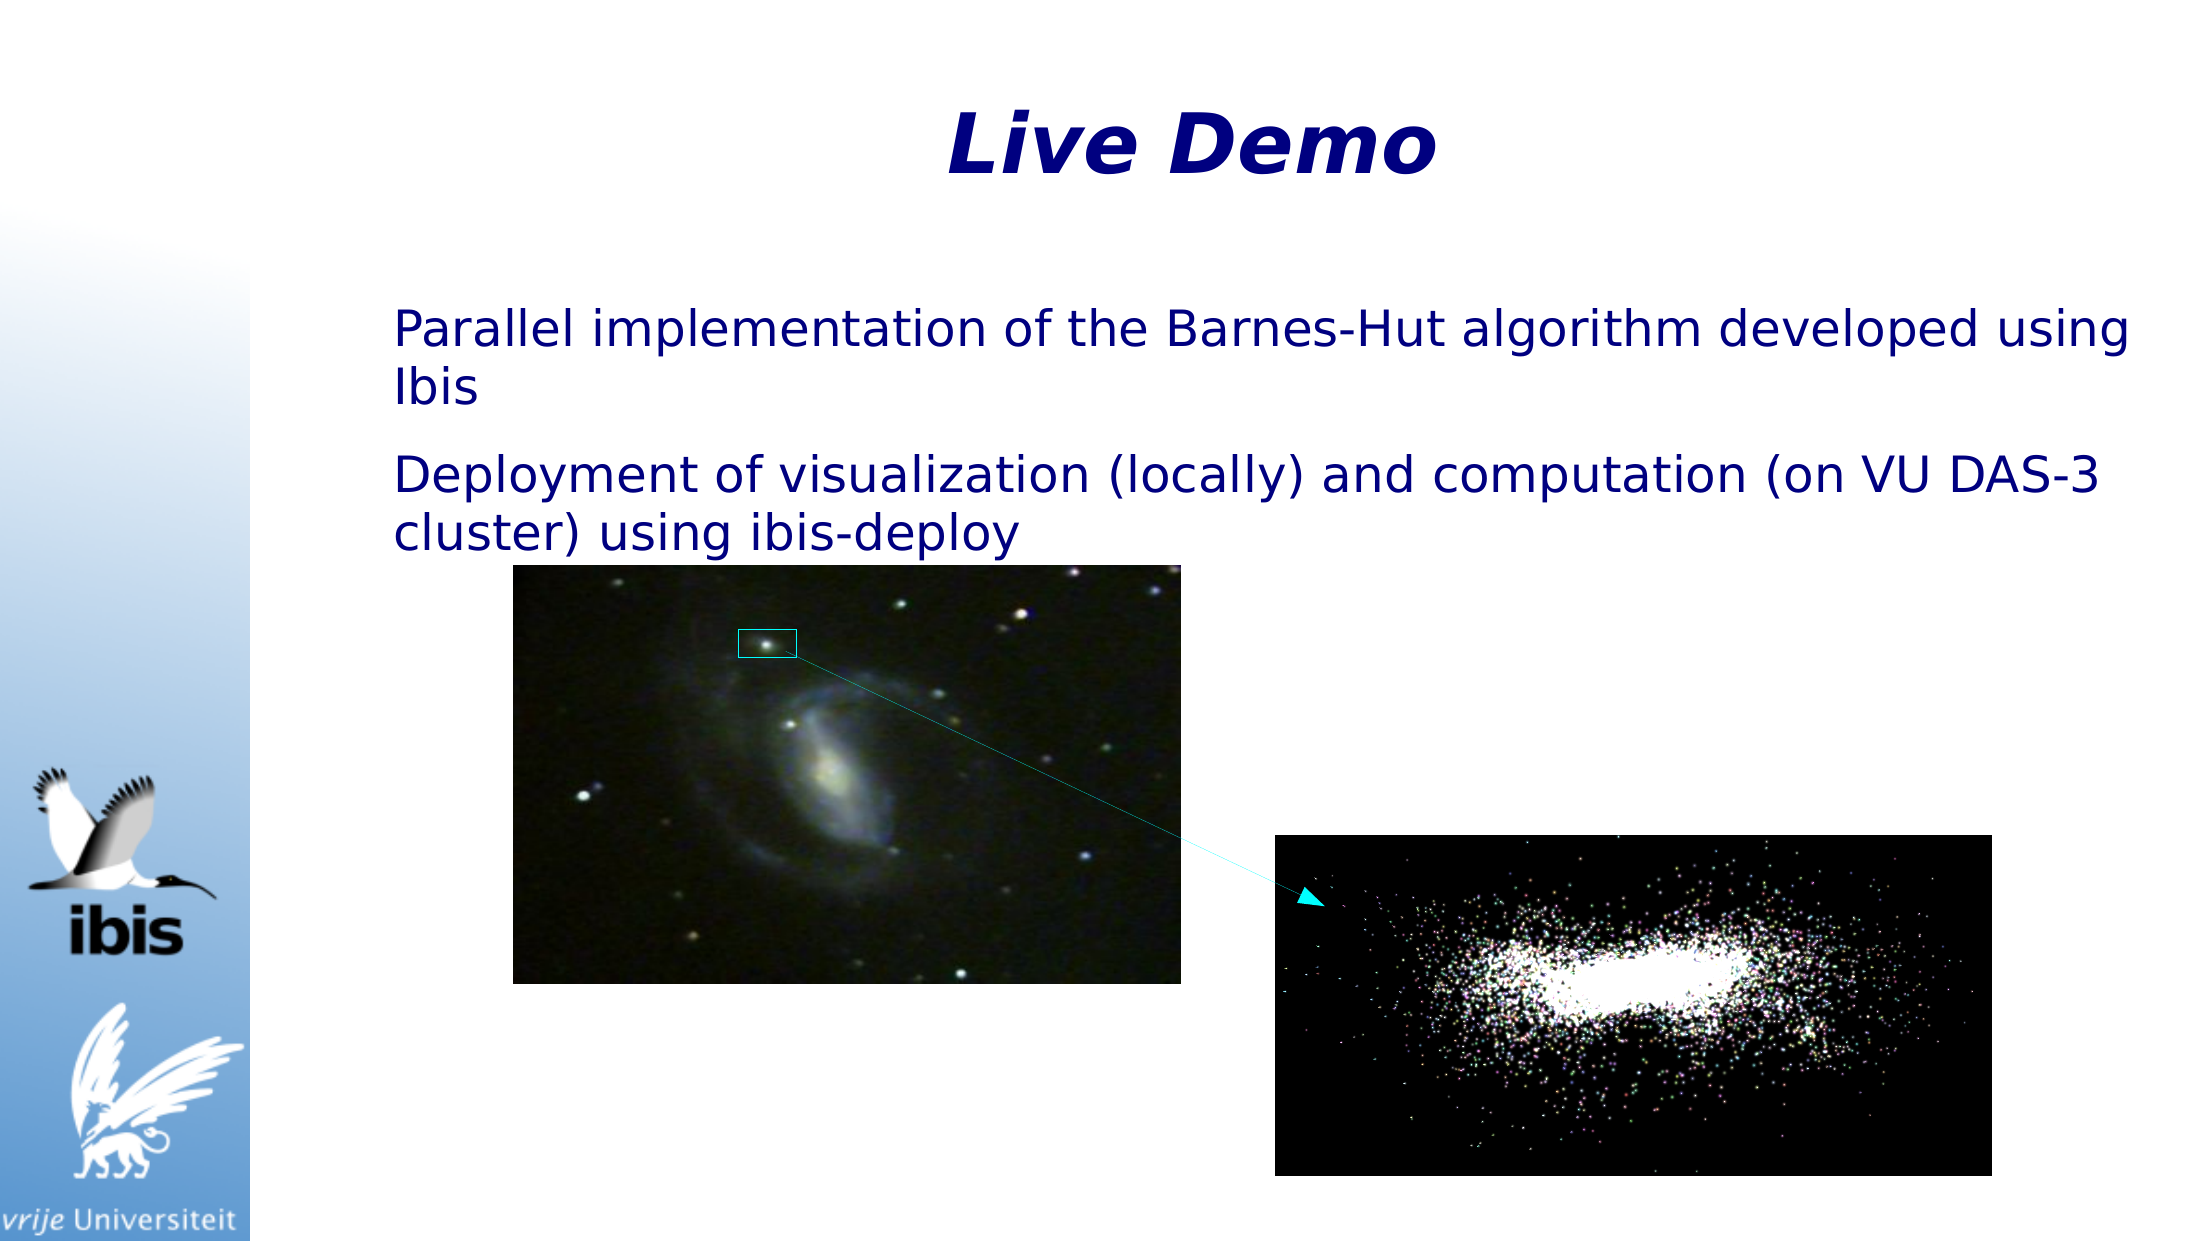

# Live Demo
Parallel implementation of the Barnes-Hut algorithm developed using Ibis
Deployment of visualization (locally) and computation (on VU DAS-3 cluster) using ibis-deploy